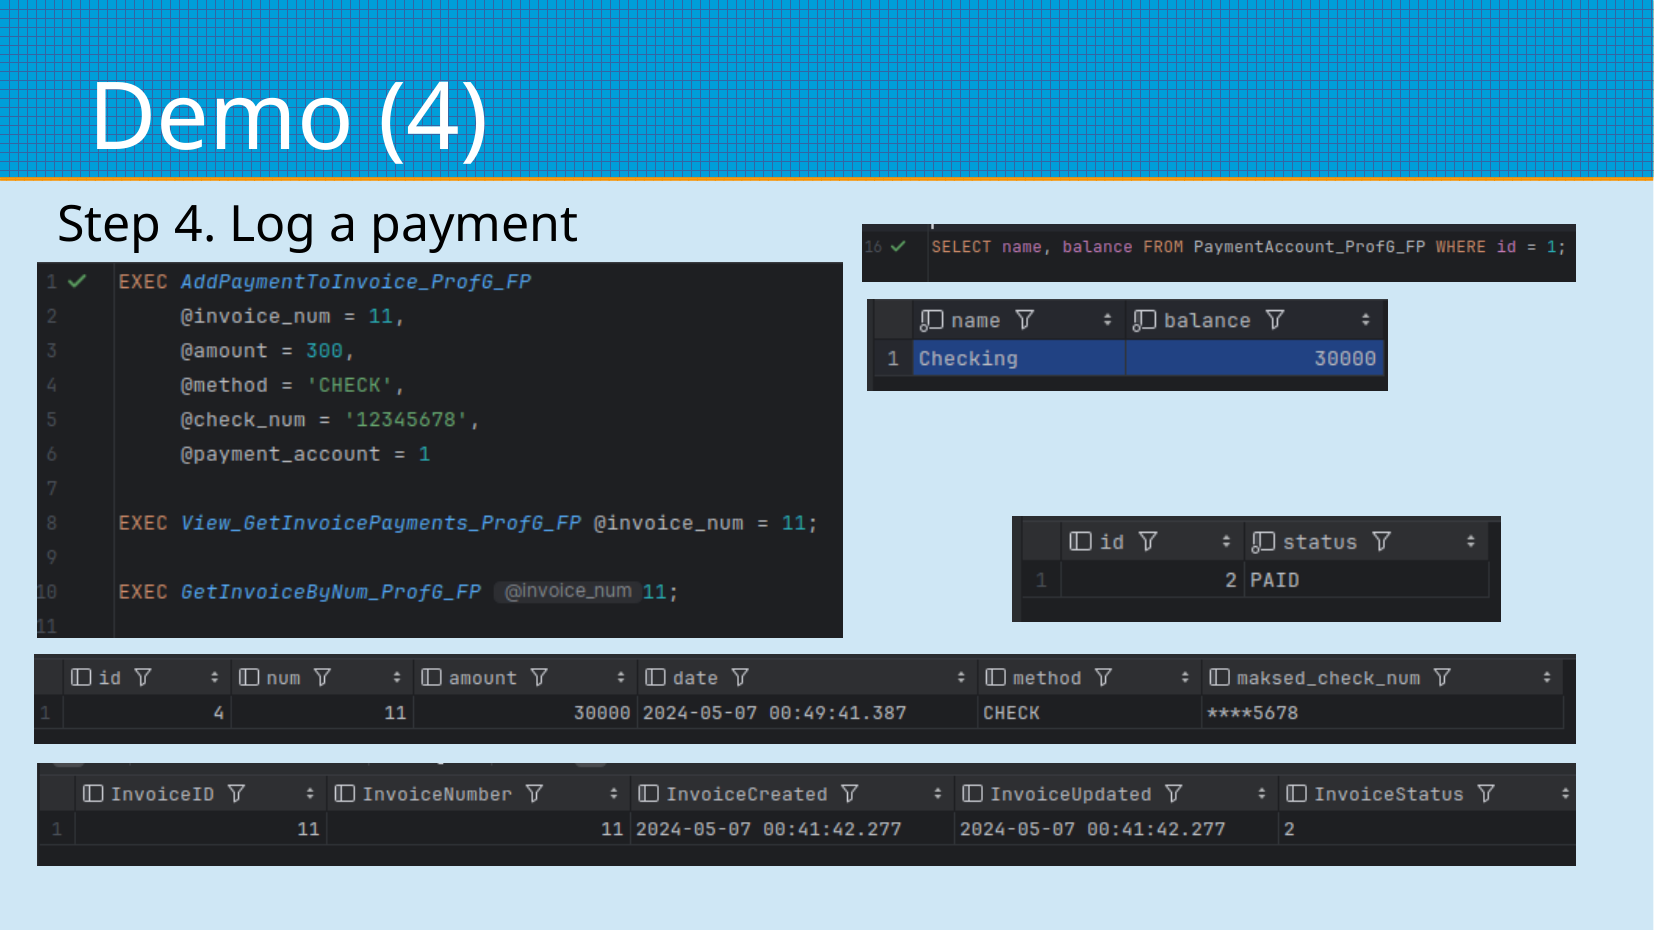

# Demo (4)
Step 4. Log a payment